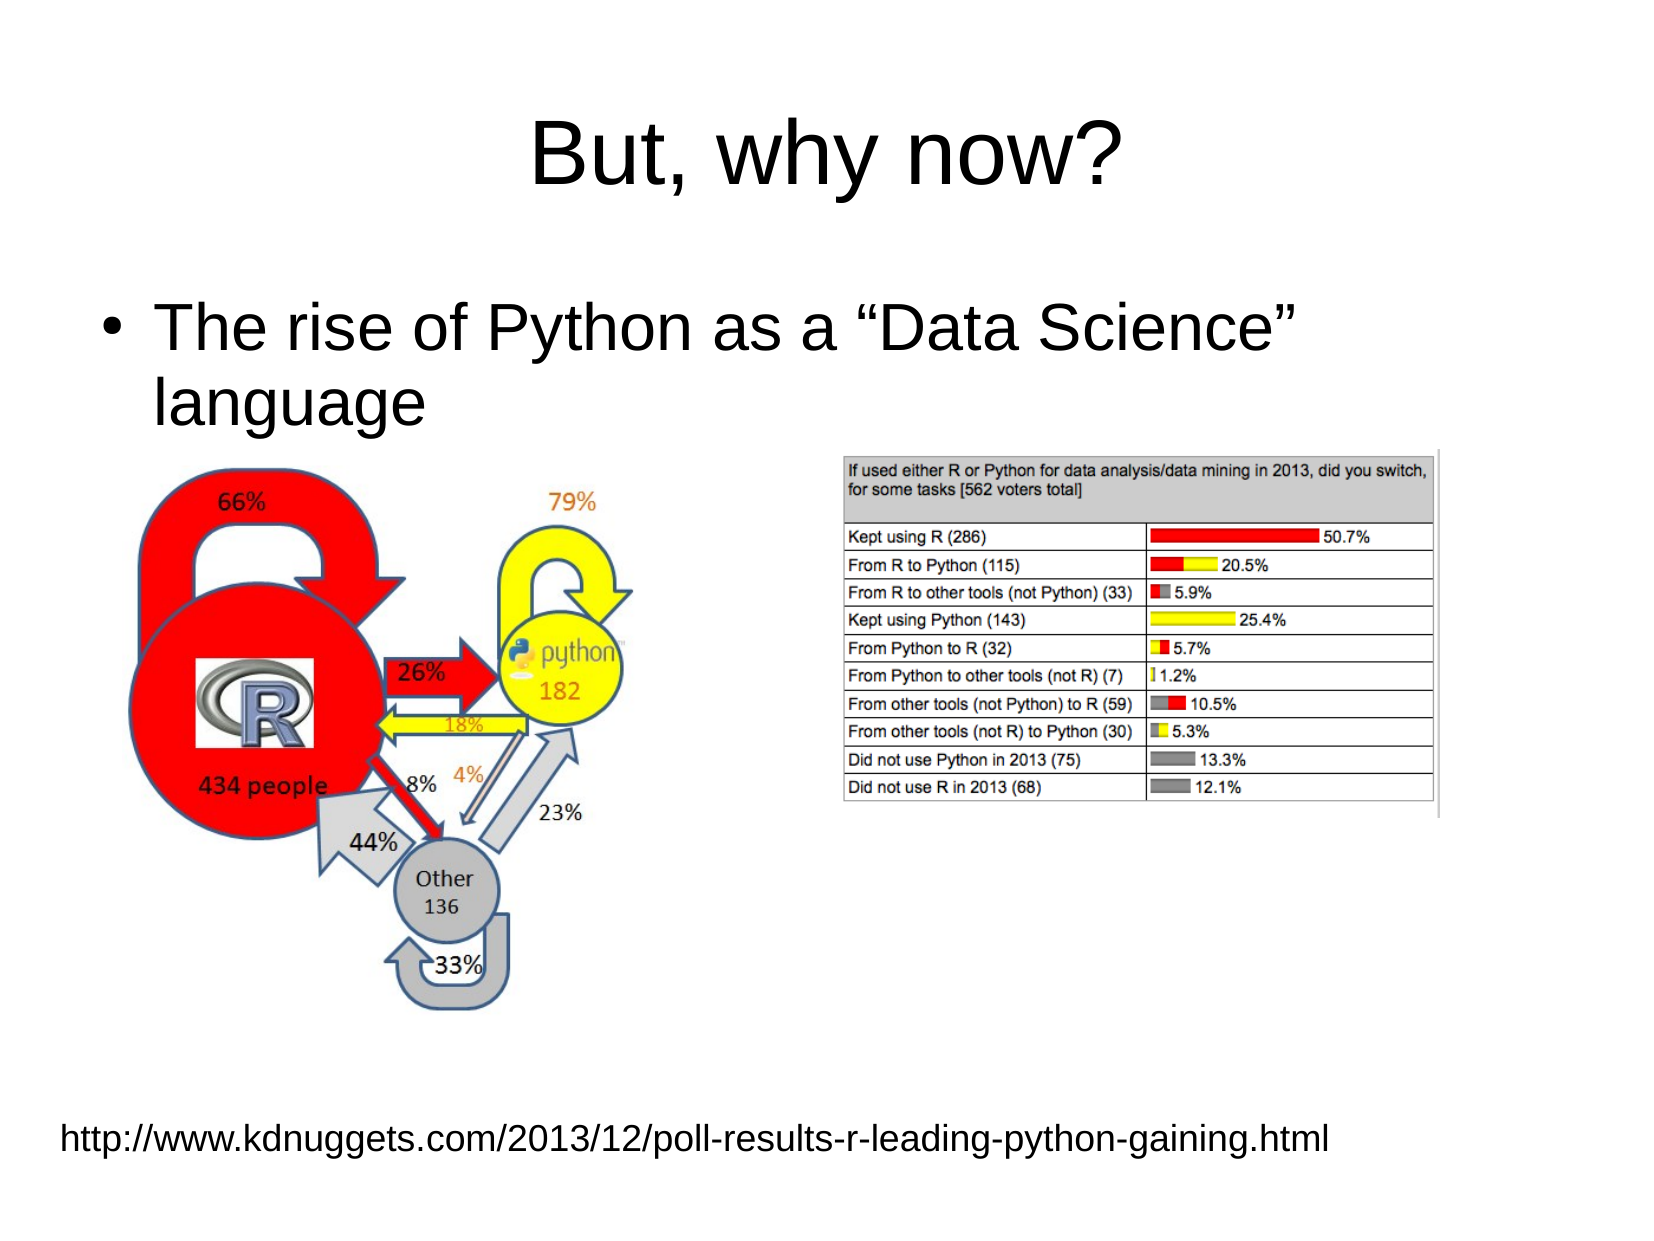

# But, why now?
The rise of Python as a “Data Science” language
http://www.kdnuggets.com/2013/12/poll-results-r-leading-python-gaining.html